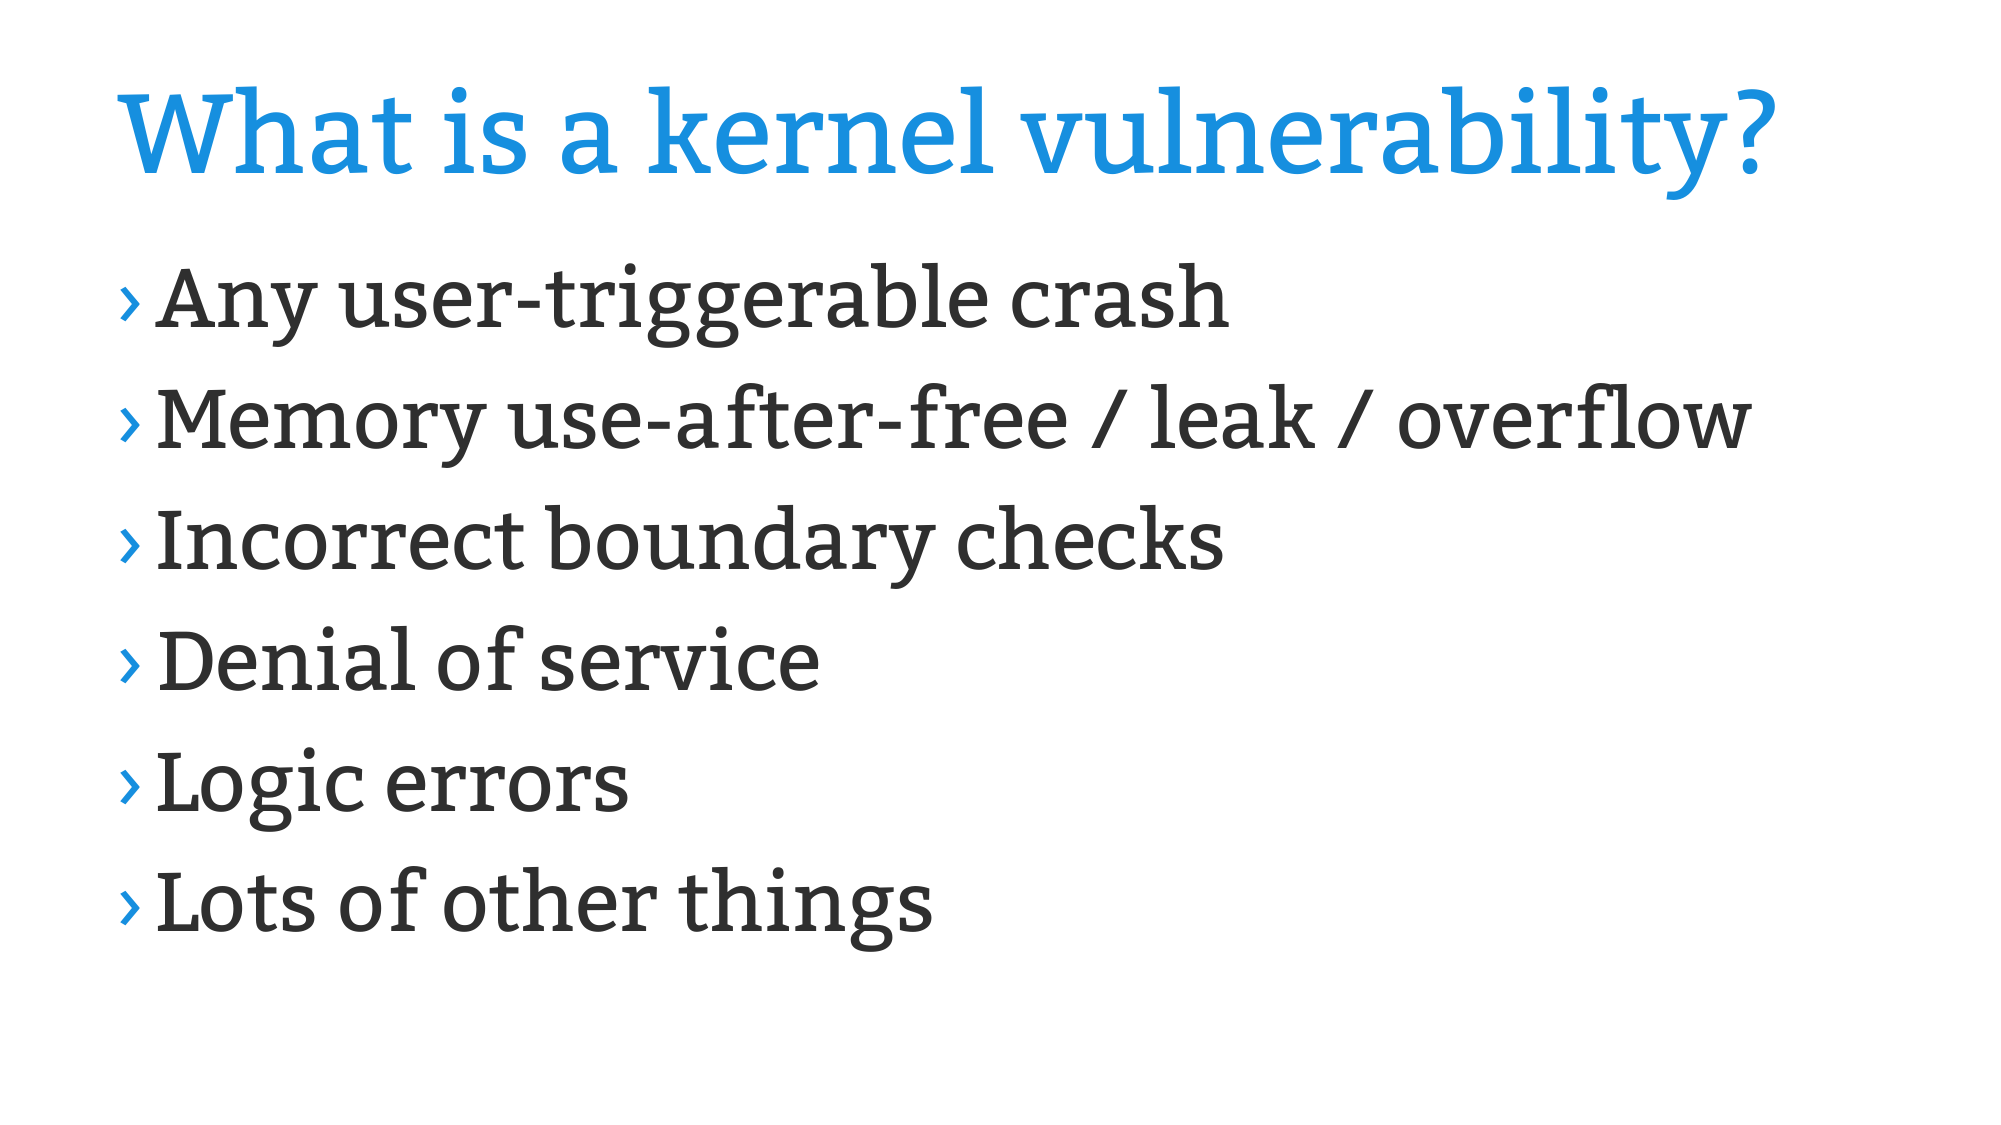

# What is a kernel vulnerability?
Any user-triggerable crash
Memory use-after-free / leak / overflow
Incorrect boundary checks
Denial of service
Logic errors
Lots of other things